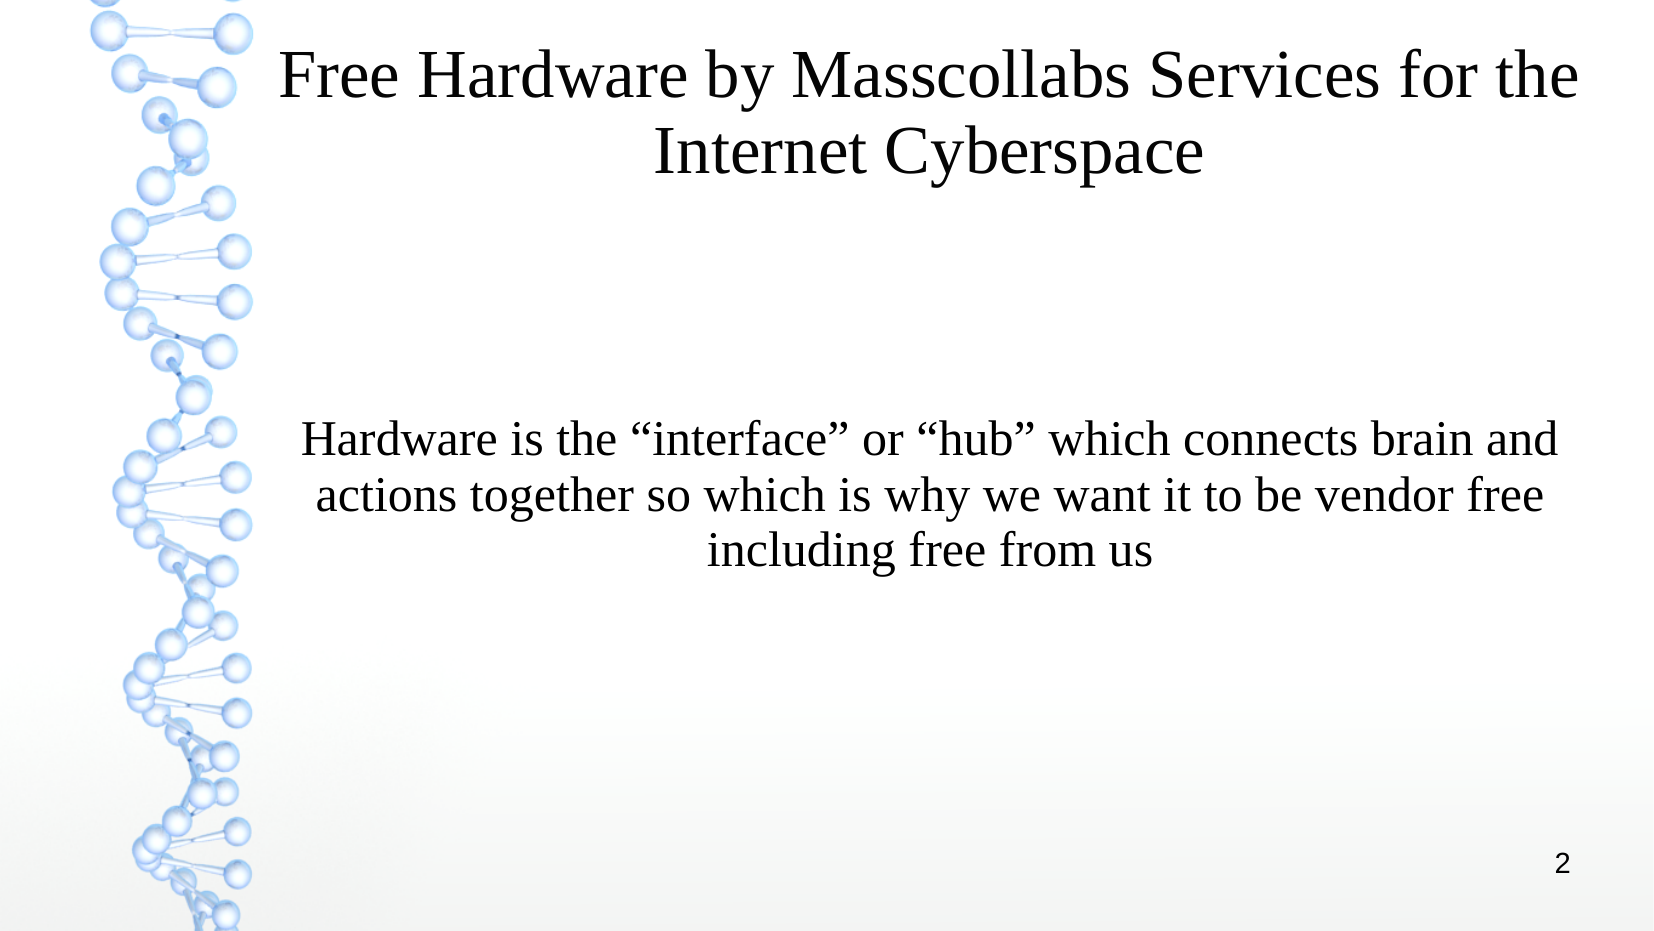

# Free Hardware by Masscollabs Services for the Internet Cyberspace
Hardware is the “interface” or “hub” which connects brain and actions together so which is why we want it to be vendor free including free from us
2